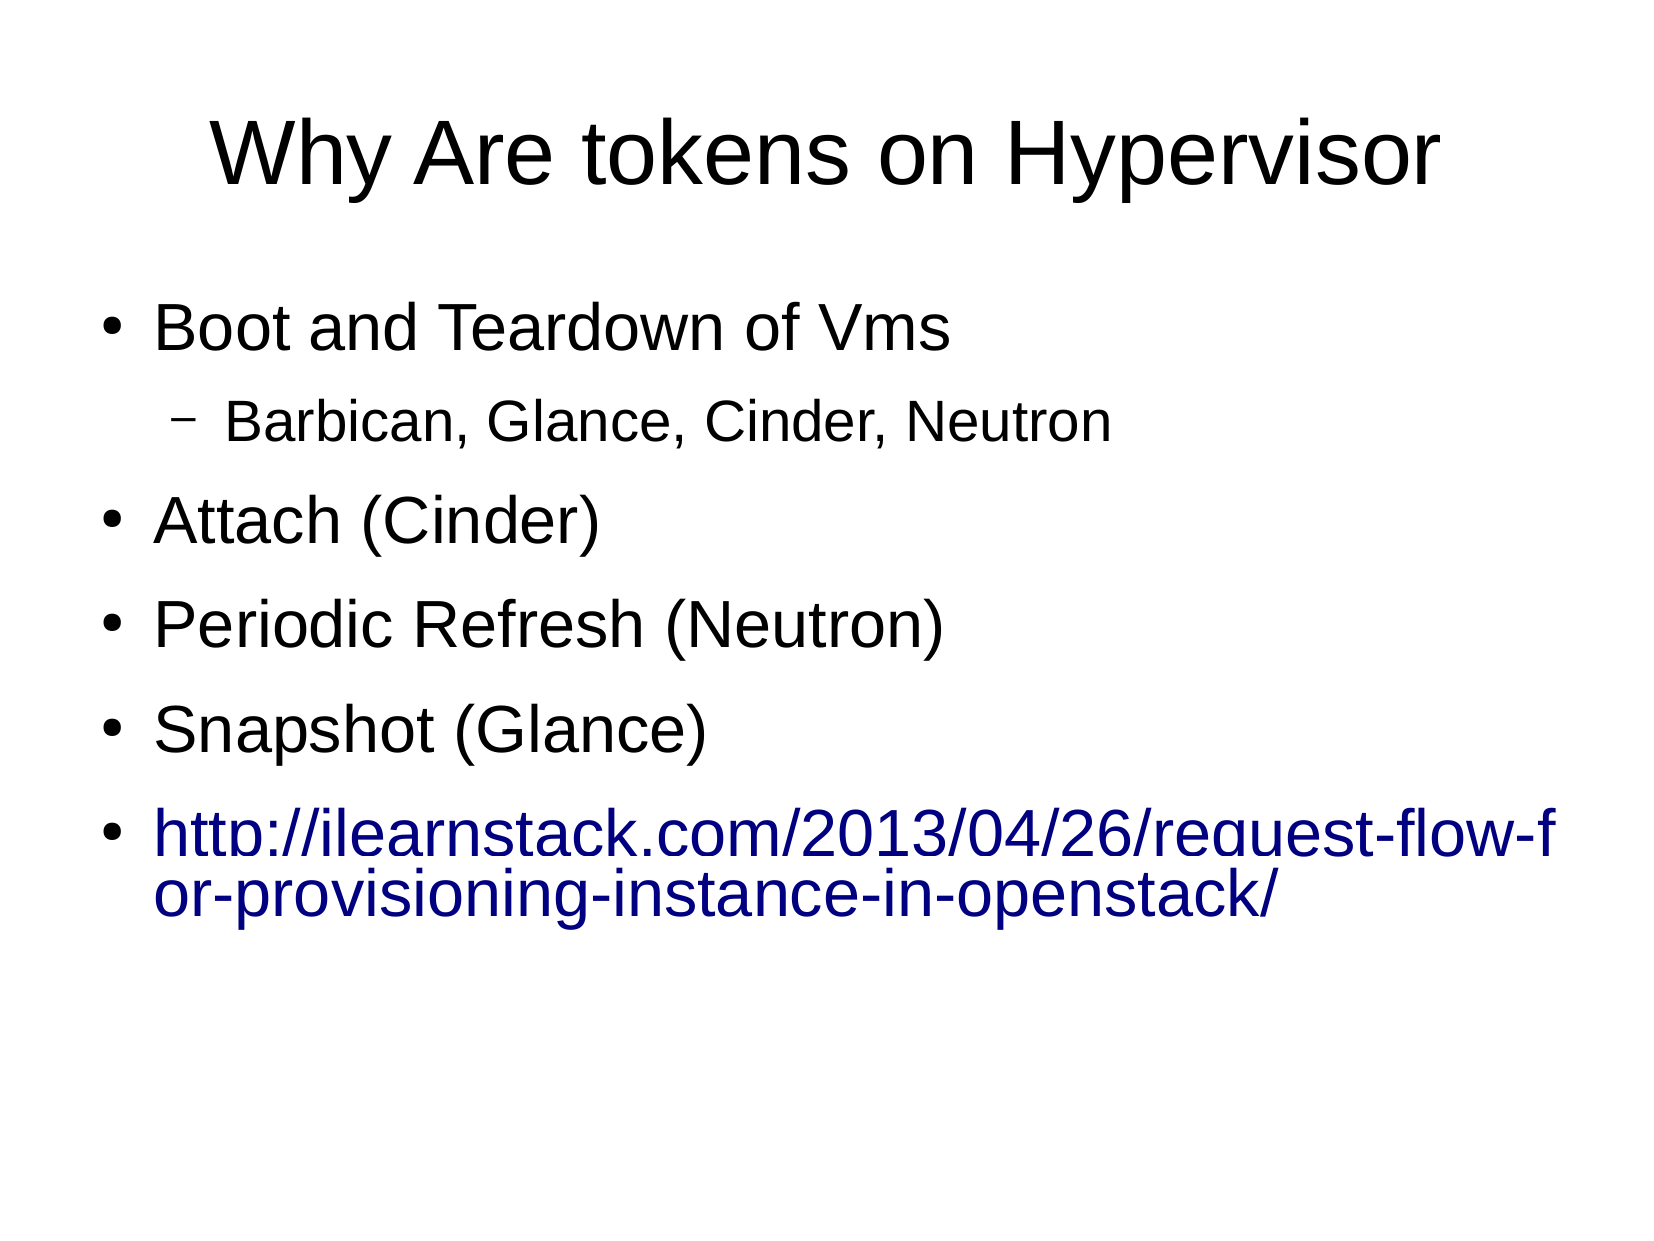

# Why Are tokens on Hypervisor
Boot and Teardown of Vms
Barbican, Glance, Cinder, Neutron
Attach (Cinder)
Periodic Refresh (Neutron)
Snapshot (Glance)
http://ilearnstack.com/2013/04/26/request-flow-for-provisioning-instance-in-openstack/